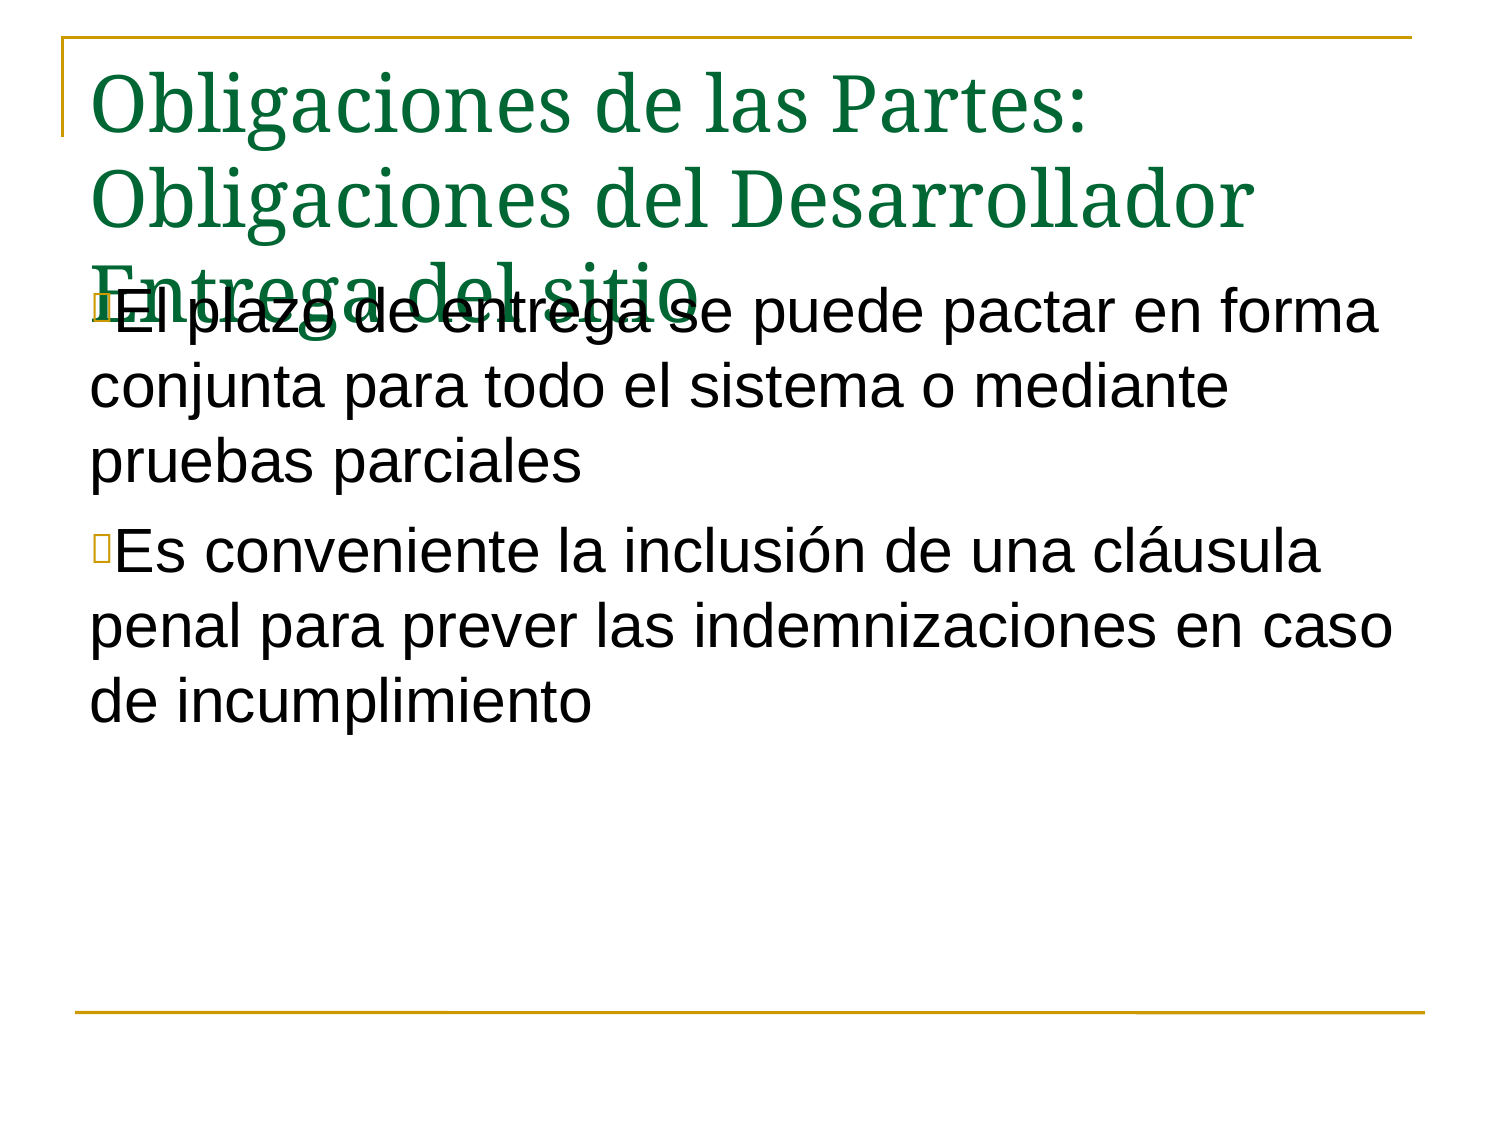

# Obligaciones de las Partes: Obligaciones del Desarrollador Entrega del sitio
El plazo de entrega se puede pactar en forma conjunta para todo el sistema o mediante pruebas parciales
Es conveniente la inclusión de una cláusula penal para prever las indemnizaciones en caso de incumplimiento